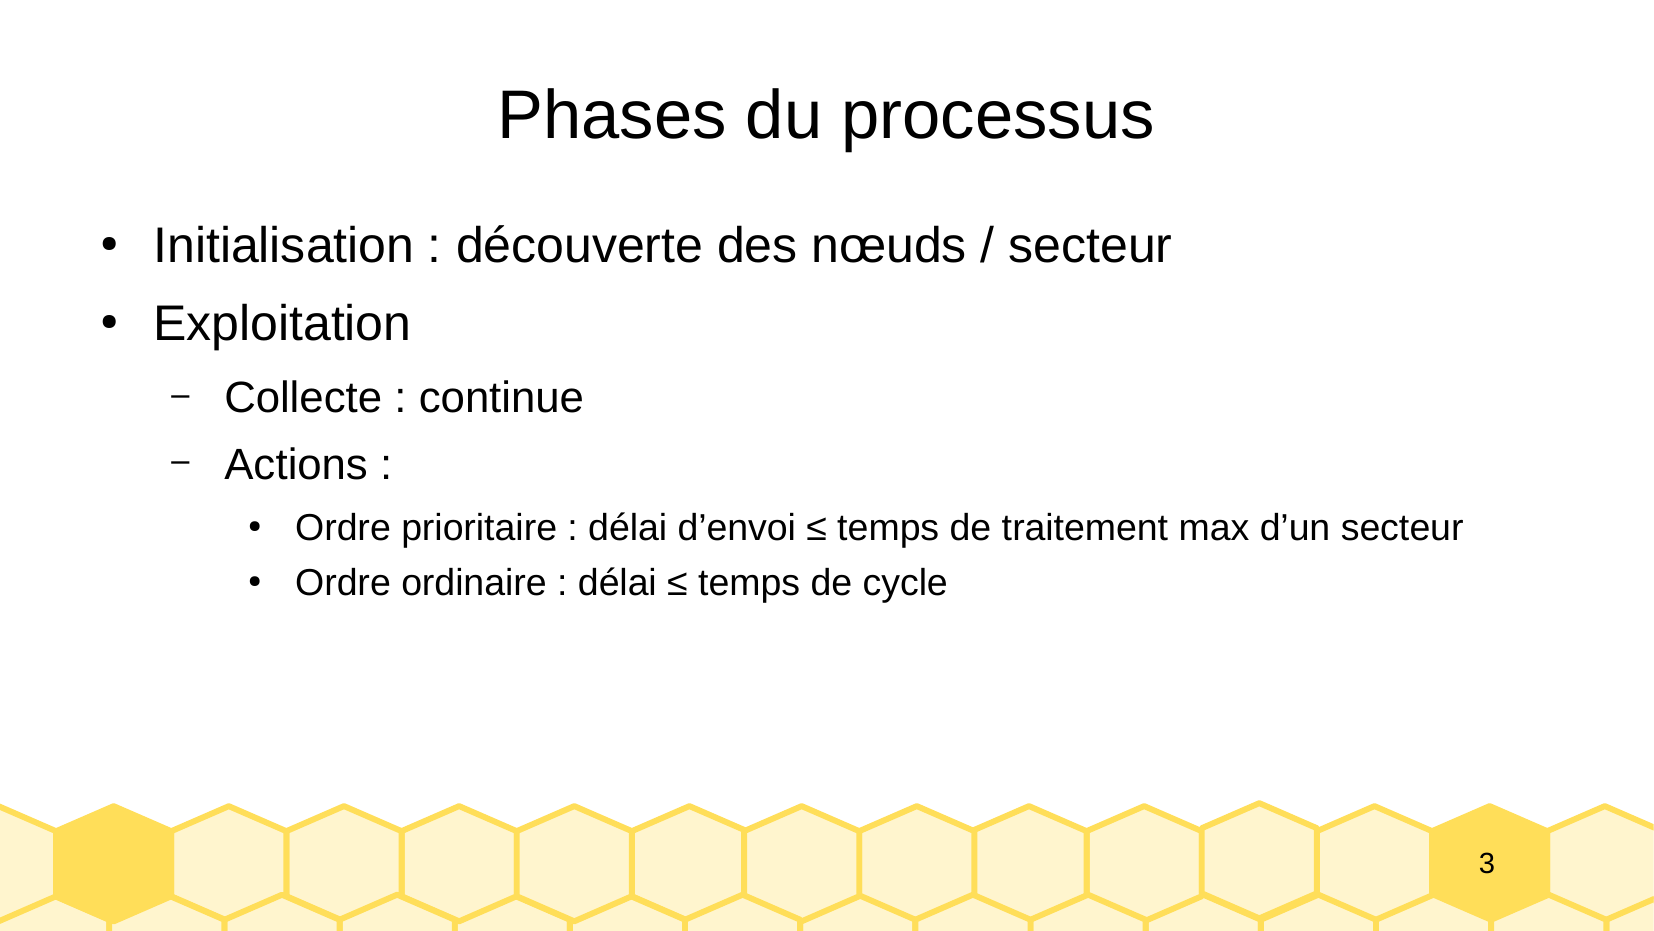

# Phases du processus
Initialisation : découverte des nœuds / secteur
Exploitation
Collecte : continue
Actions :
Ordre prioritaire : délai d’envoi ≤ temps de traitement max d’un secteur
Ordre ordinaire : délai ≤ temps de cycle